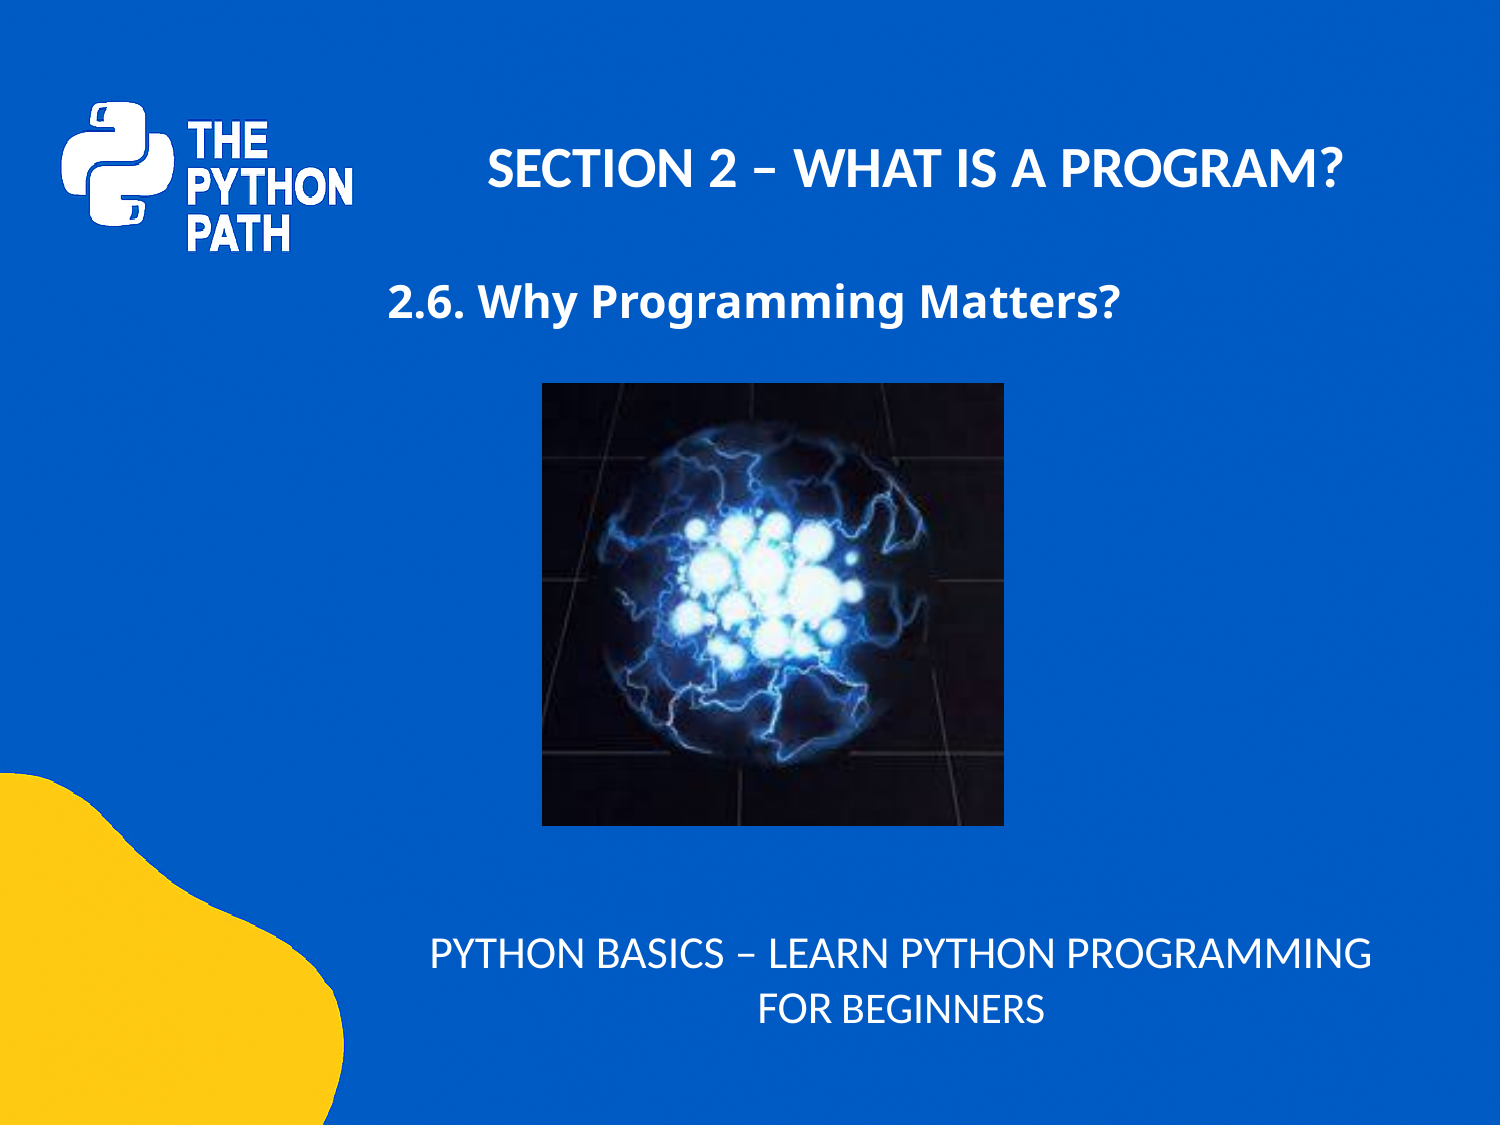

SECTION 2 – WHAT IS A PROGRAM?
2.6. Why Programming Matters?
PYTHON BASICS – LEARN PYTHON PROGRAMMING
FOR BEGINNERS